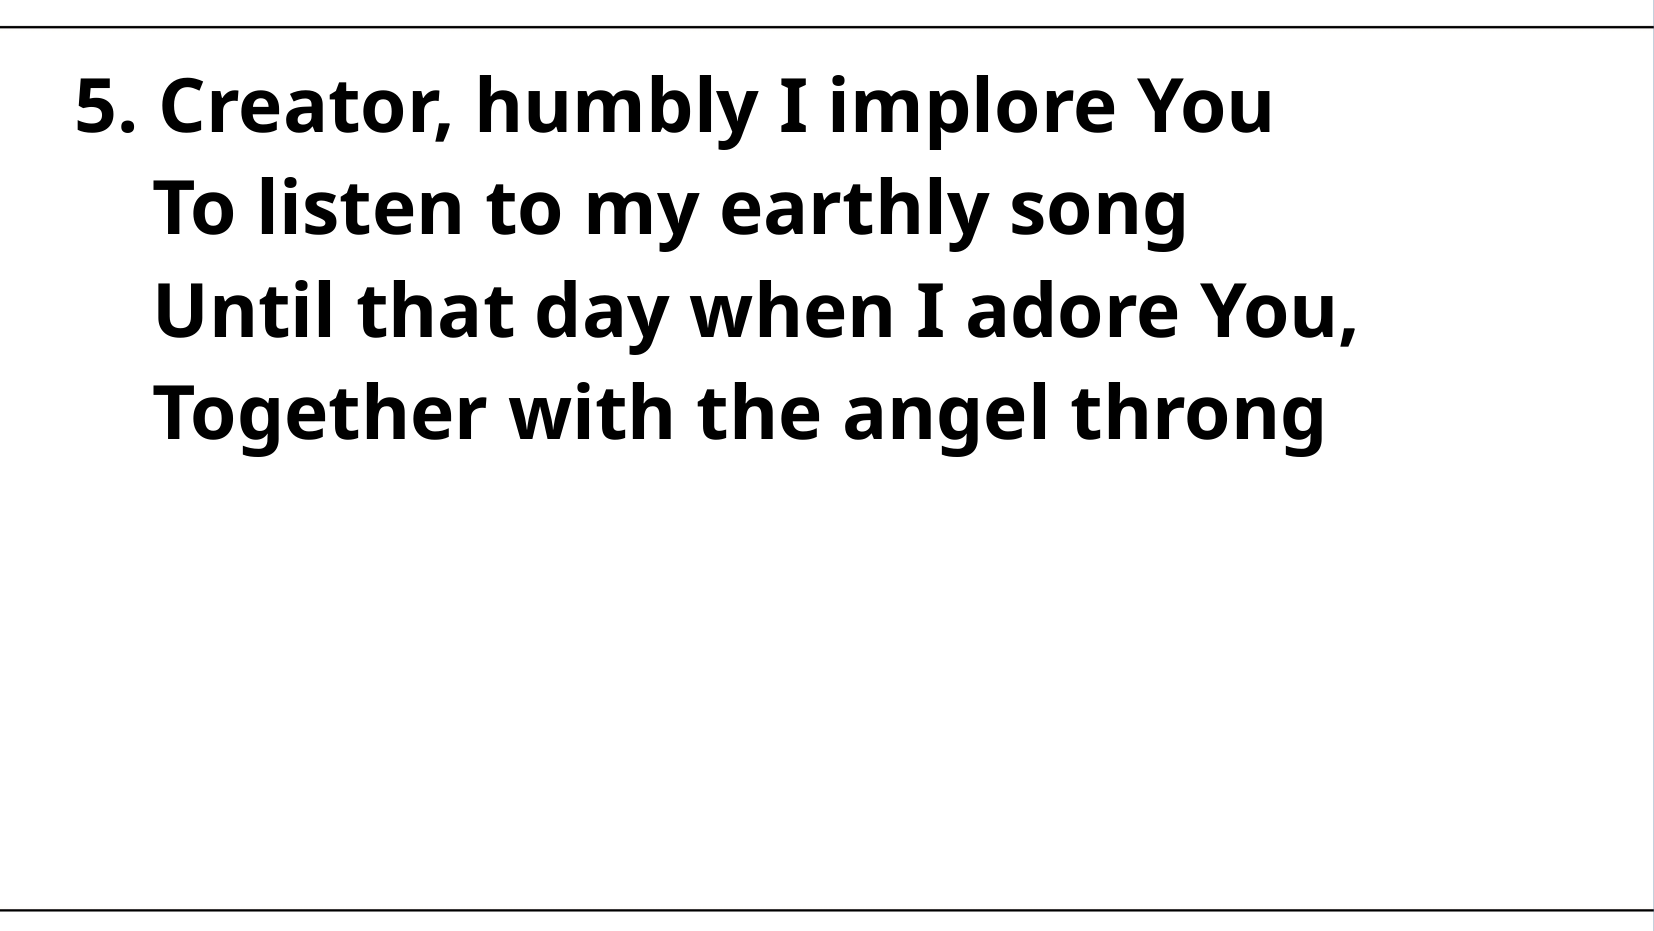

5. Creator, humbly I implore You
 To listen to my earthly song
 Until that day when I adore You,
 Together with the angel throng